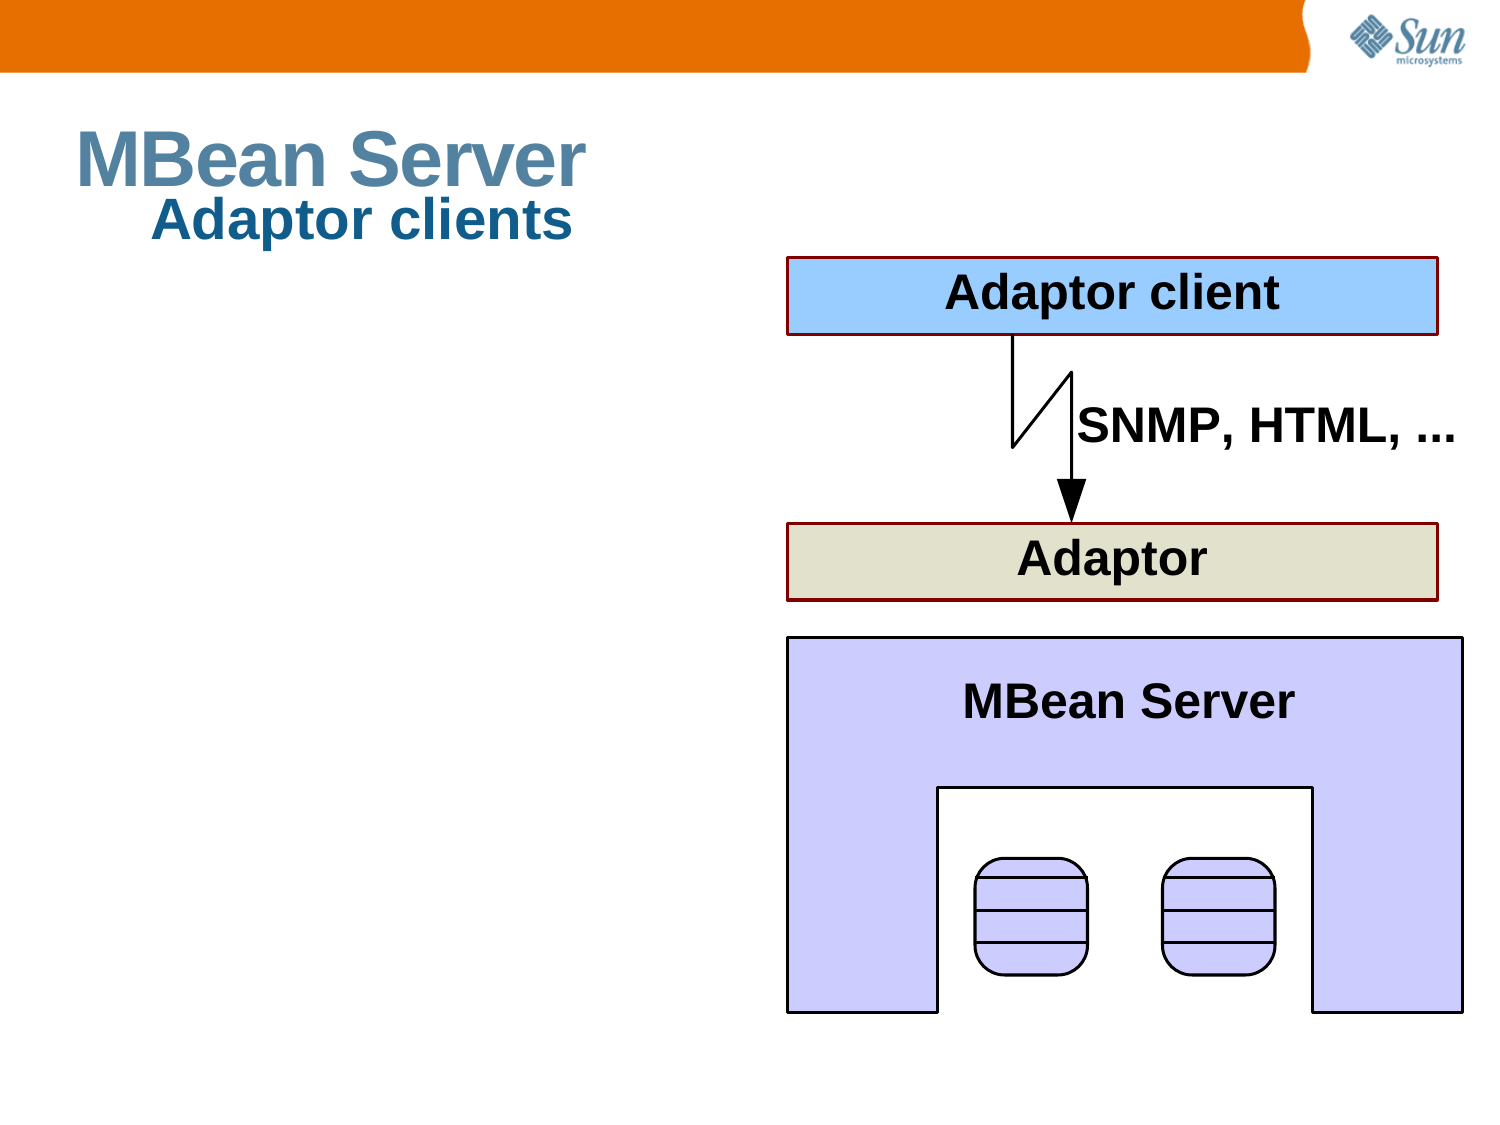

# MBean Server
Adaptor clients
Adaptor client
SNMP, HTML, ...
Adaptor
MBean Server